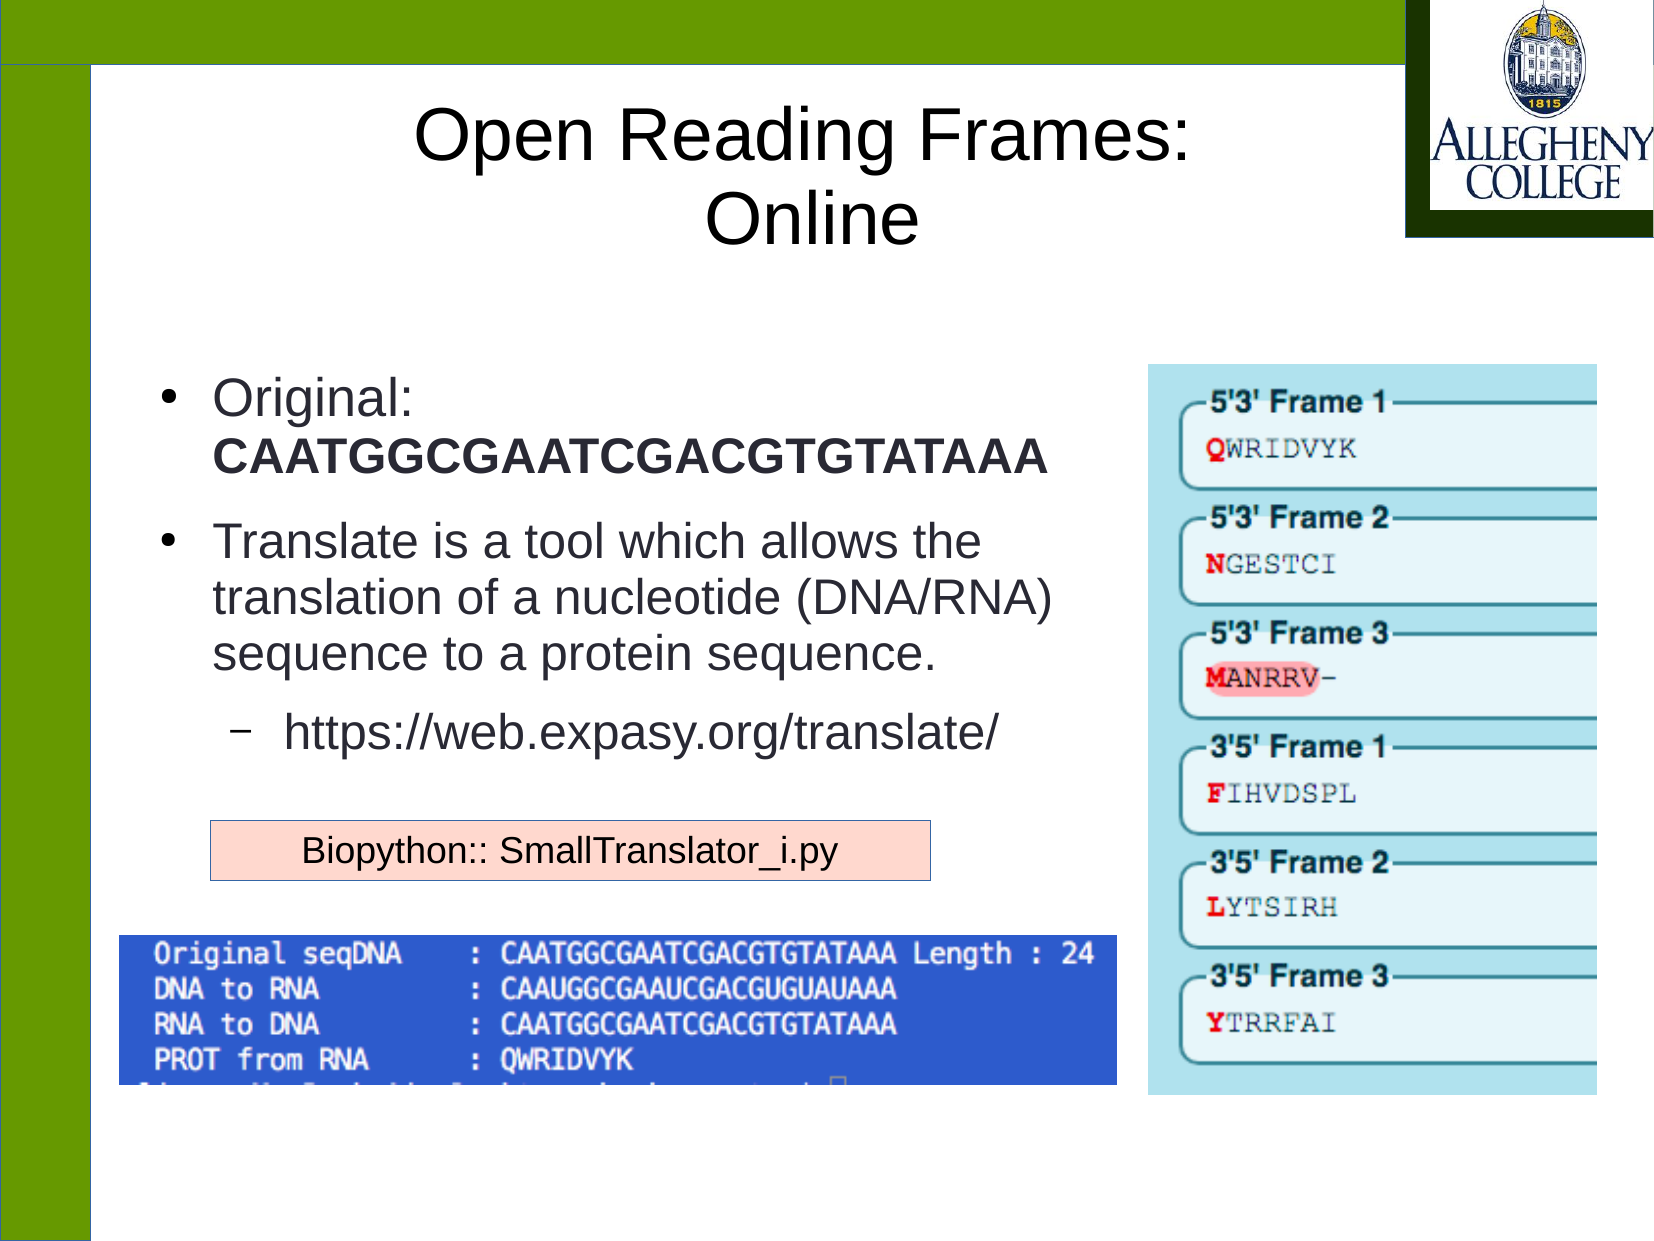

Open Reading Frames:
Online
#!/usr/bin/env python3
from Bio.Seq import Seq
#dna_str = "ATGATAGCCCGG"
dna_str = "CAATGGCGAATCGACGTGTATAAA"
sequence = Seq(dna_str)
RNAfromDNA_str = Seq.transcribe(sequence) # convert to RNA
DNAfromRNA_str = Seq.back_transcribe(sequence) # convert the RNA back to DNA
PROTfromRNA_str = Seq.translate(RNAfromDNA_str)
print(" Original seqDNA :",dna_str,"Length :",len(dna_str))
print(" DNA to RNA :",RNAfromDNA_str)
print(" RNA to DNA :",DNAfromRNA_str)
print(" PROT from RNA :",PROTfromRNA_str)
# Original: CAATGGCGAATCGACGTGTATAAA
Translate is a tool which allows the translation of a nucleotide (DNA/RNA) sequence to a protein sequence.
https://web.expasy.org/translate/
Biopython:: SmallTranslator_i.py